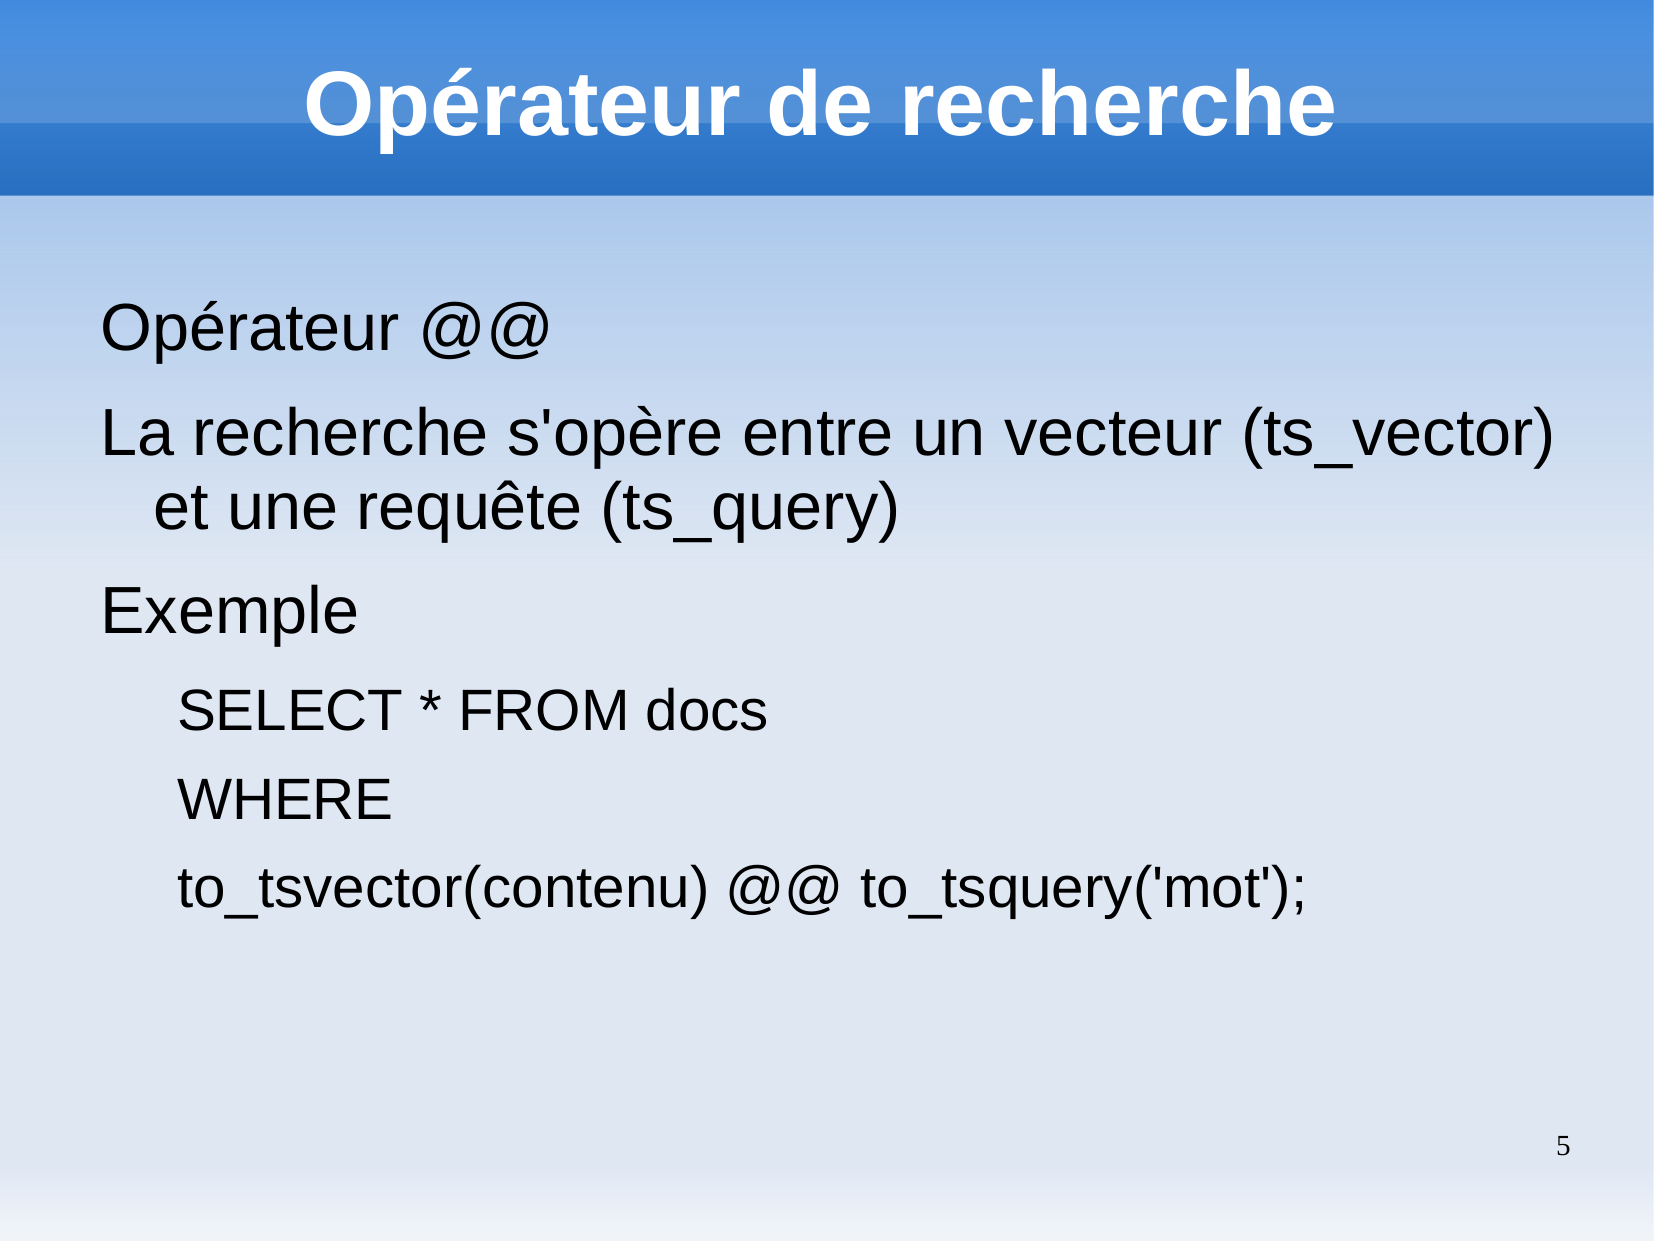

# Opérateur de recherche
Opérateur @@
La recherche s'opère entre un vecteur (ts_vector) et une requête (ts_query)
Exemple
SELECT * FROM docs
WHERE
to_tsvector(contenu) @@ to_tsquery('mot');
5